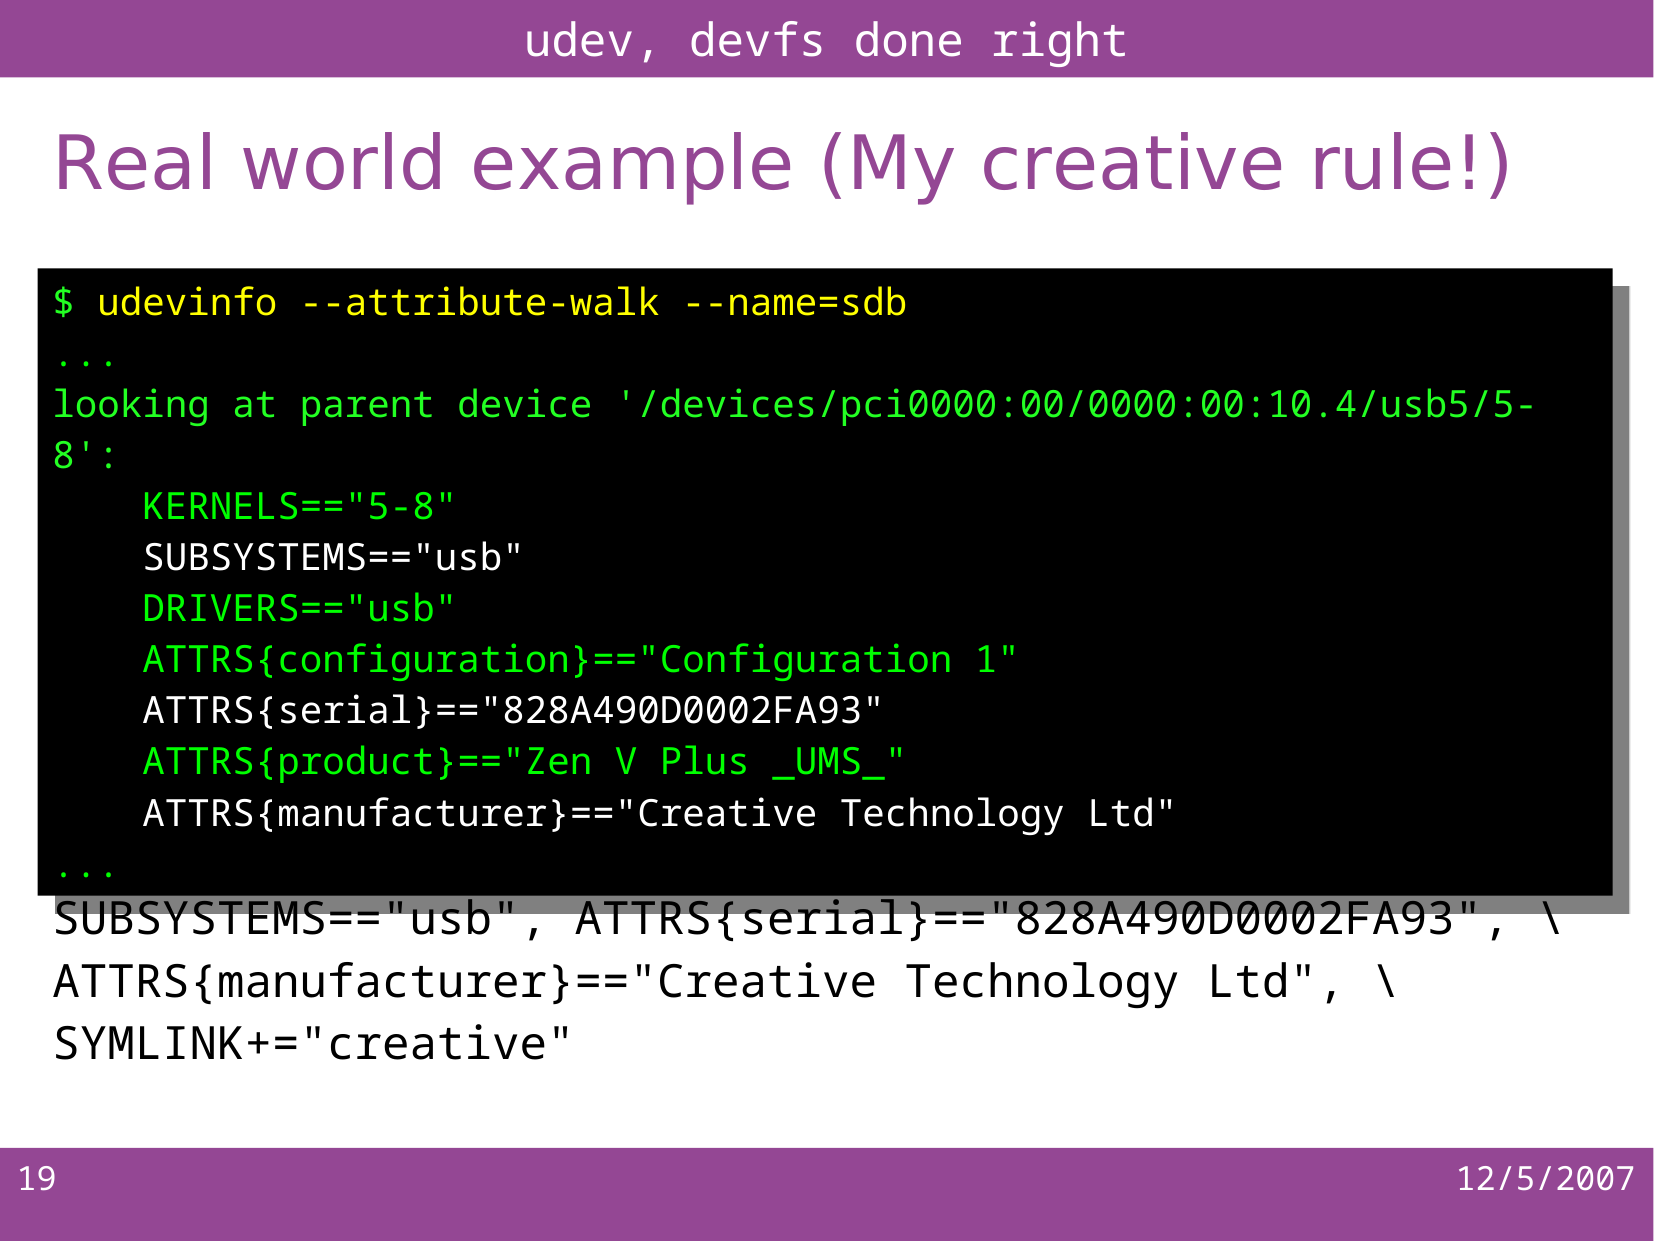

udev, devfs done right
Real world example (My creative rule!)
$ udevinfo --attribute-walk --name=sdb
...
looking at parent device '/devices/pci0000:00/0000:00:10.4/usb5/5-8':
 KERNELS=="5-8"
 SUBSYSTEMS=="usb"
 DRIVERS=="usb"
 ATTRS{configuration}=="Configuration 1"
 ATTRS{serial}=="828A490D0002FA93"
 ATTRS{product}=="Zen V Plus _UMS_"
 ATTRS{manufacturer}=="Creative Technology Ltd"
...
SUBSYSTEMS=="usb", ATTRS{serial}=="828A490D0002FA93", \
ATTRS{manufacturer}=="Creative Technology Ltd", \
SYMLINK+="creative"